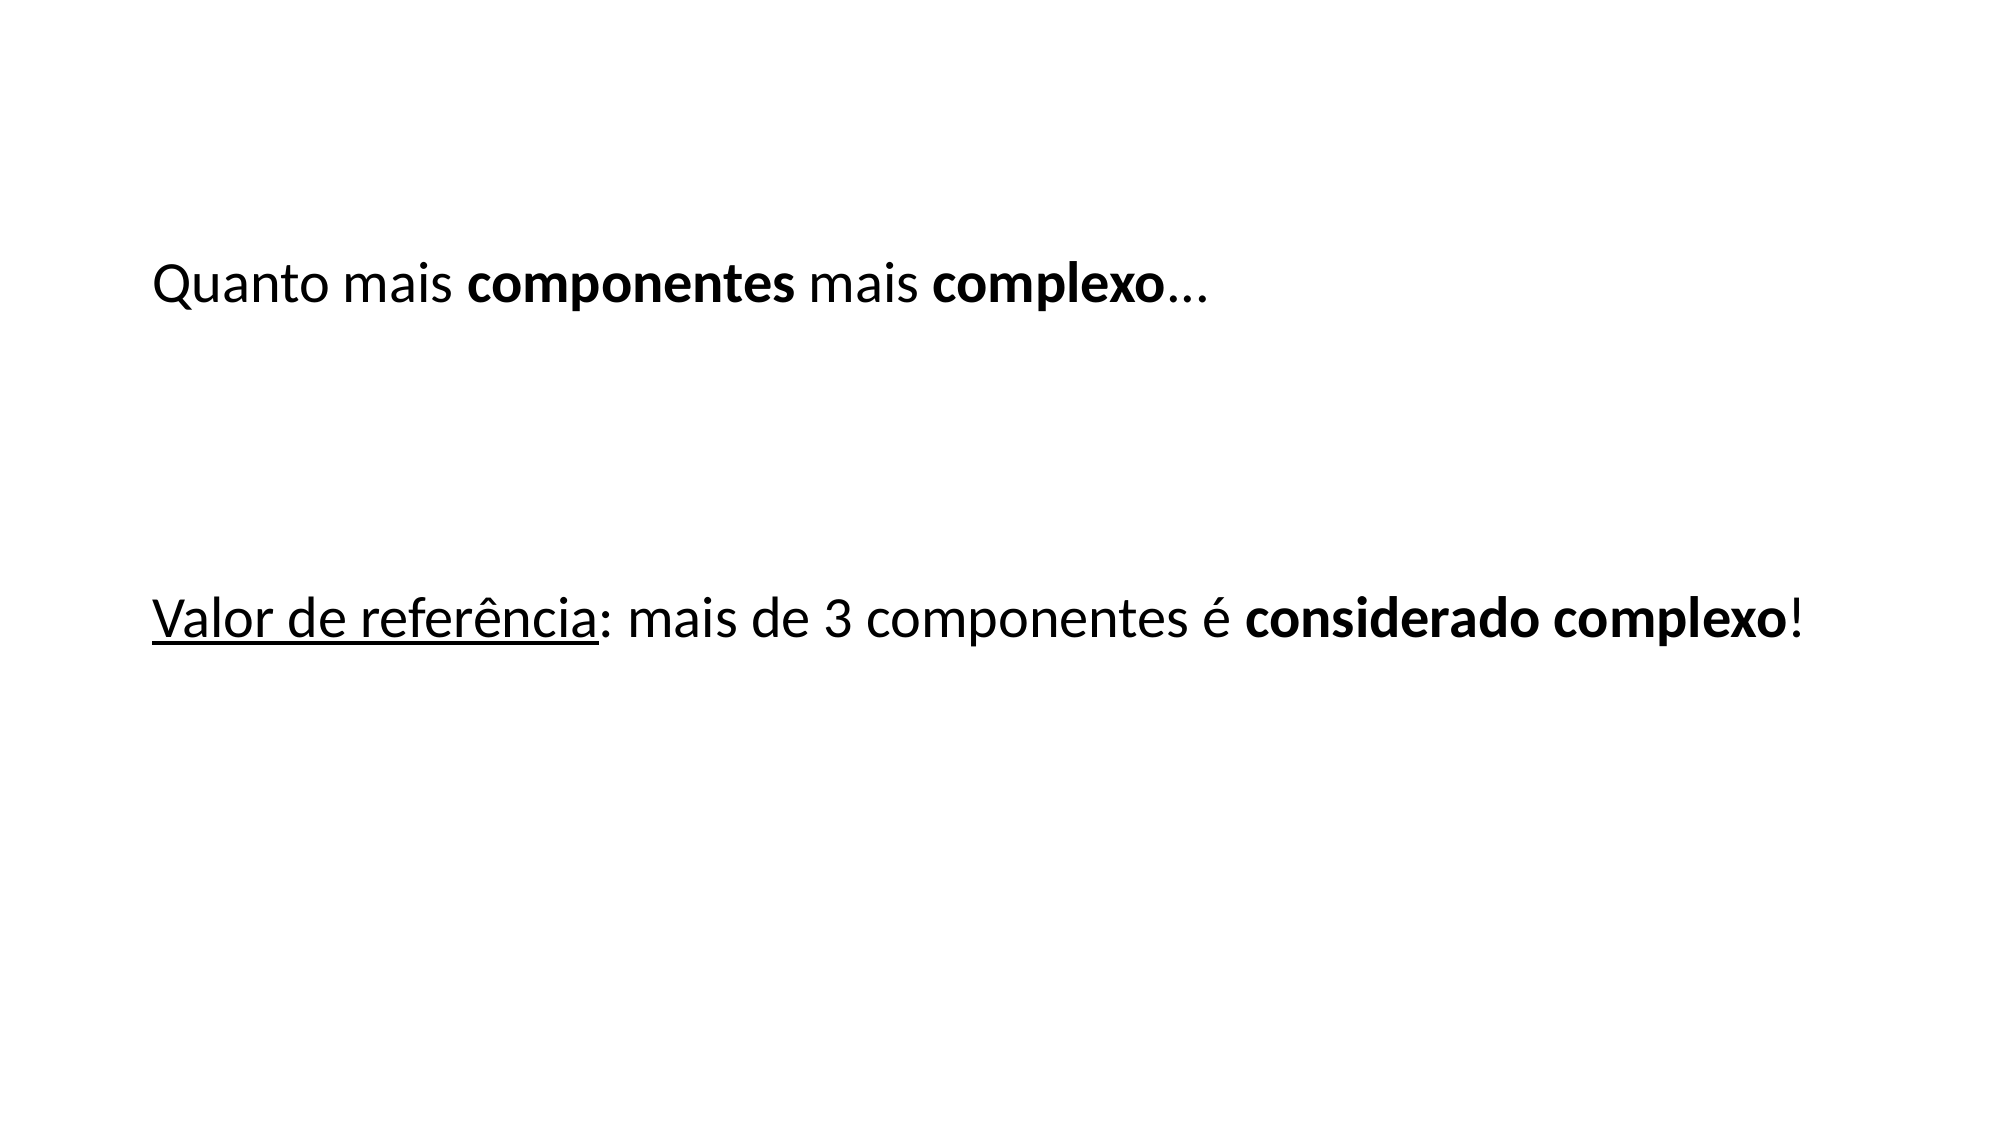

# Quanto mais componentes mais complexo...
Valor de referência: mais de 3 componentes é considerado complexo!